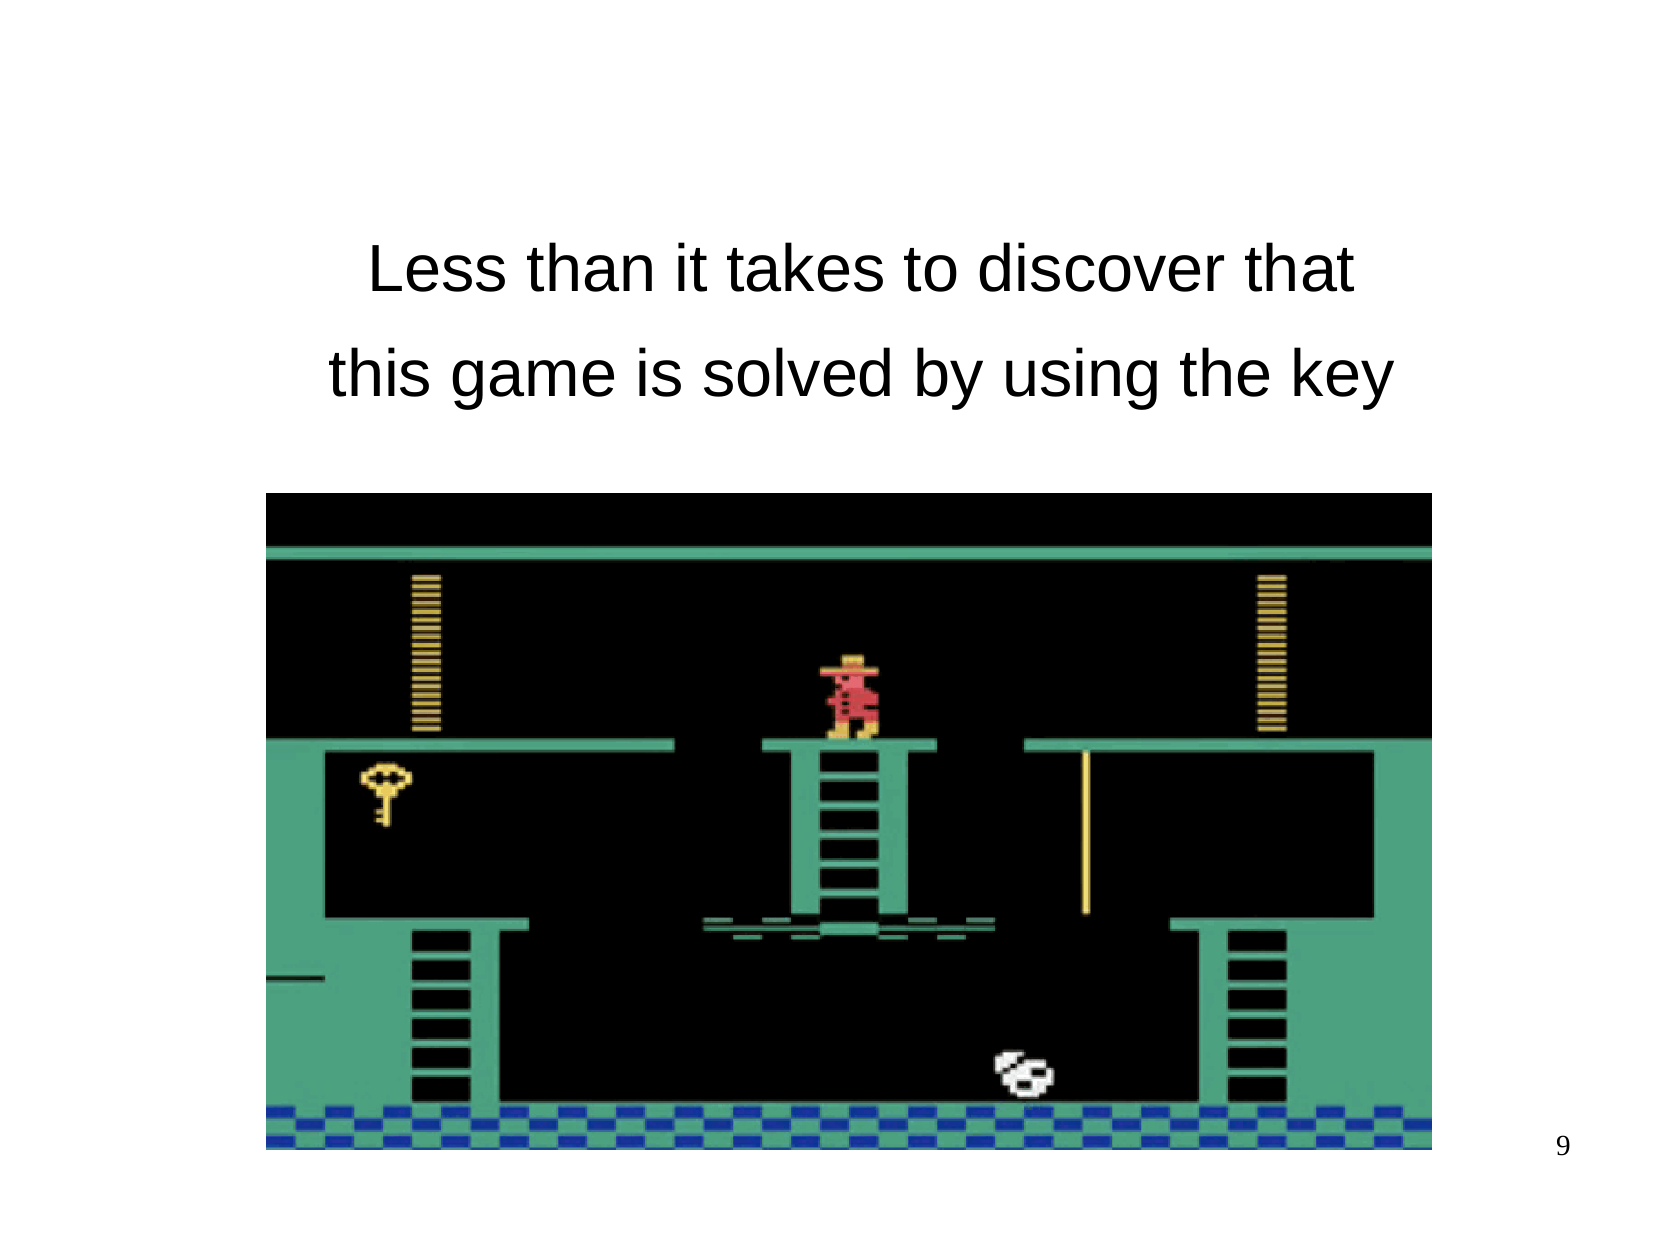

#
Less than it takes to discover that
this game is solved by using the key
9